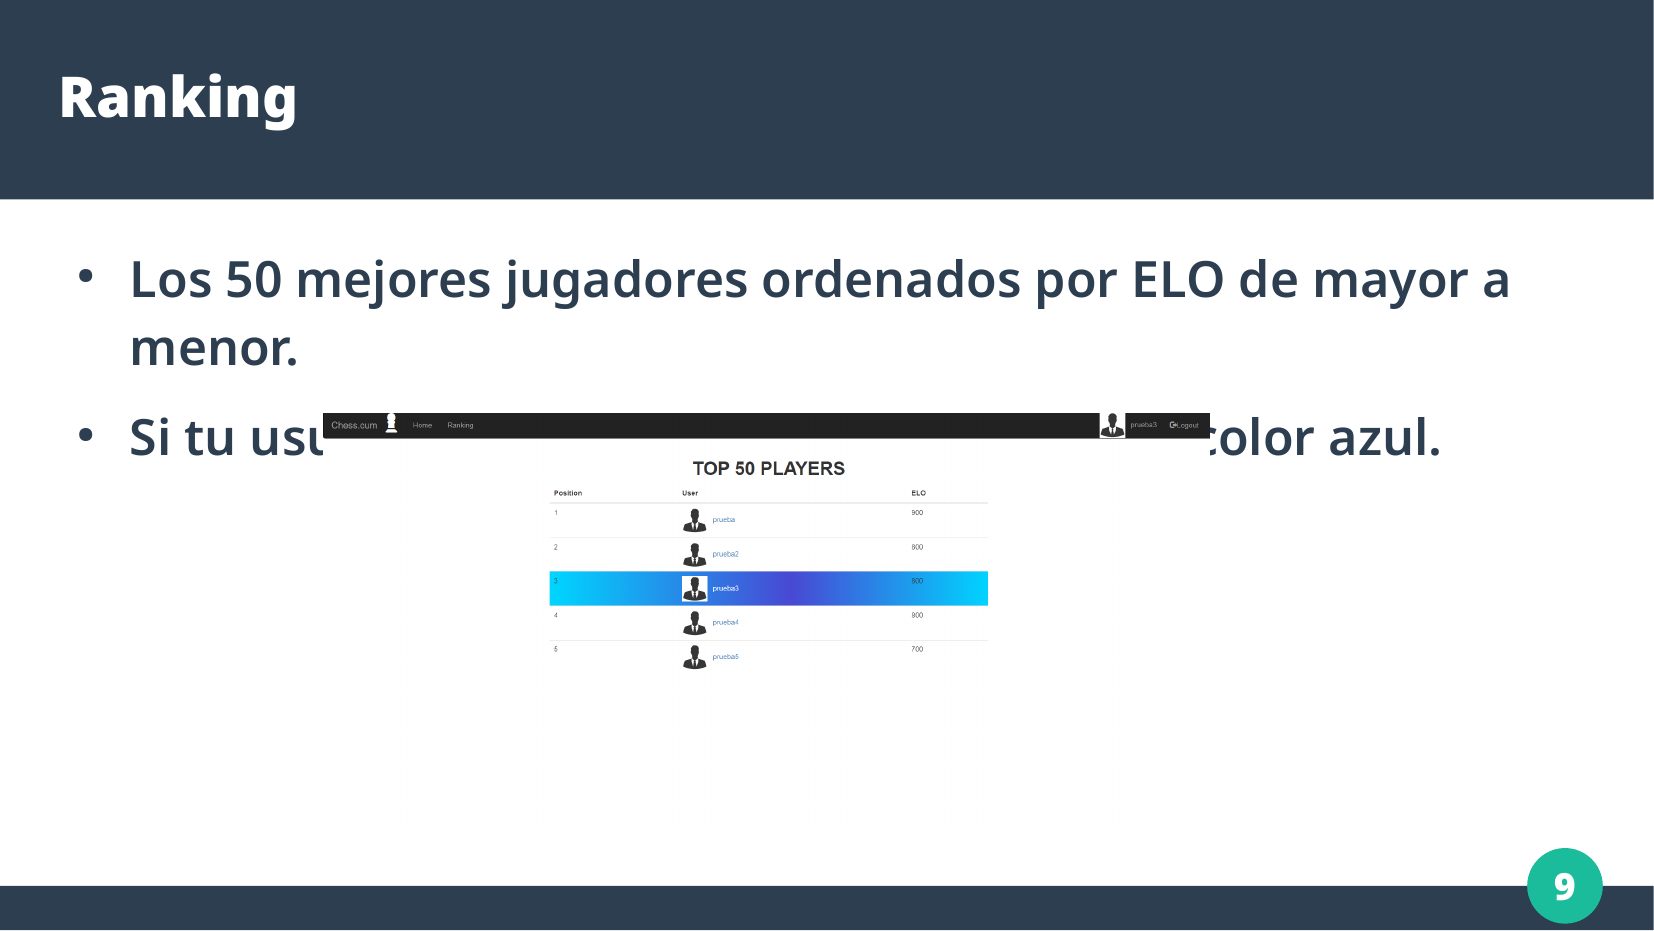

# Ranking
Los 50 mejores jugadores ordenados por ELO de mayor a menor.
Si tu usuario está en el top es destacado de color azul.